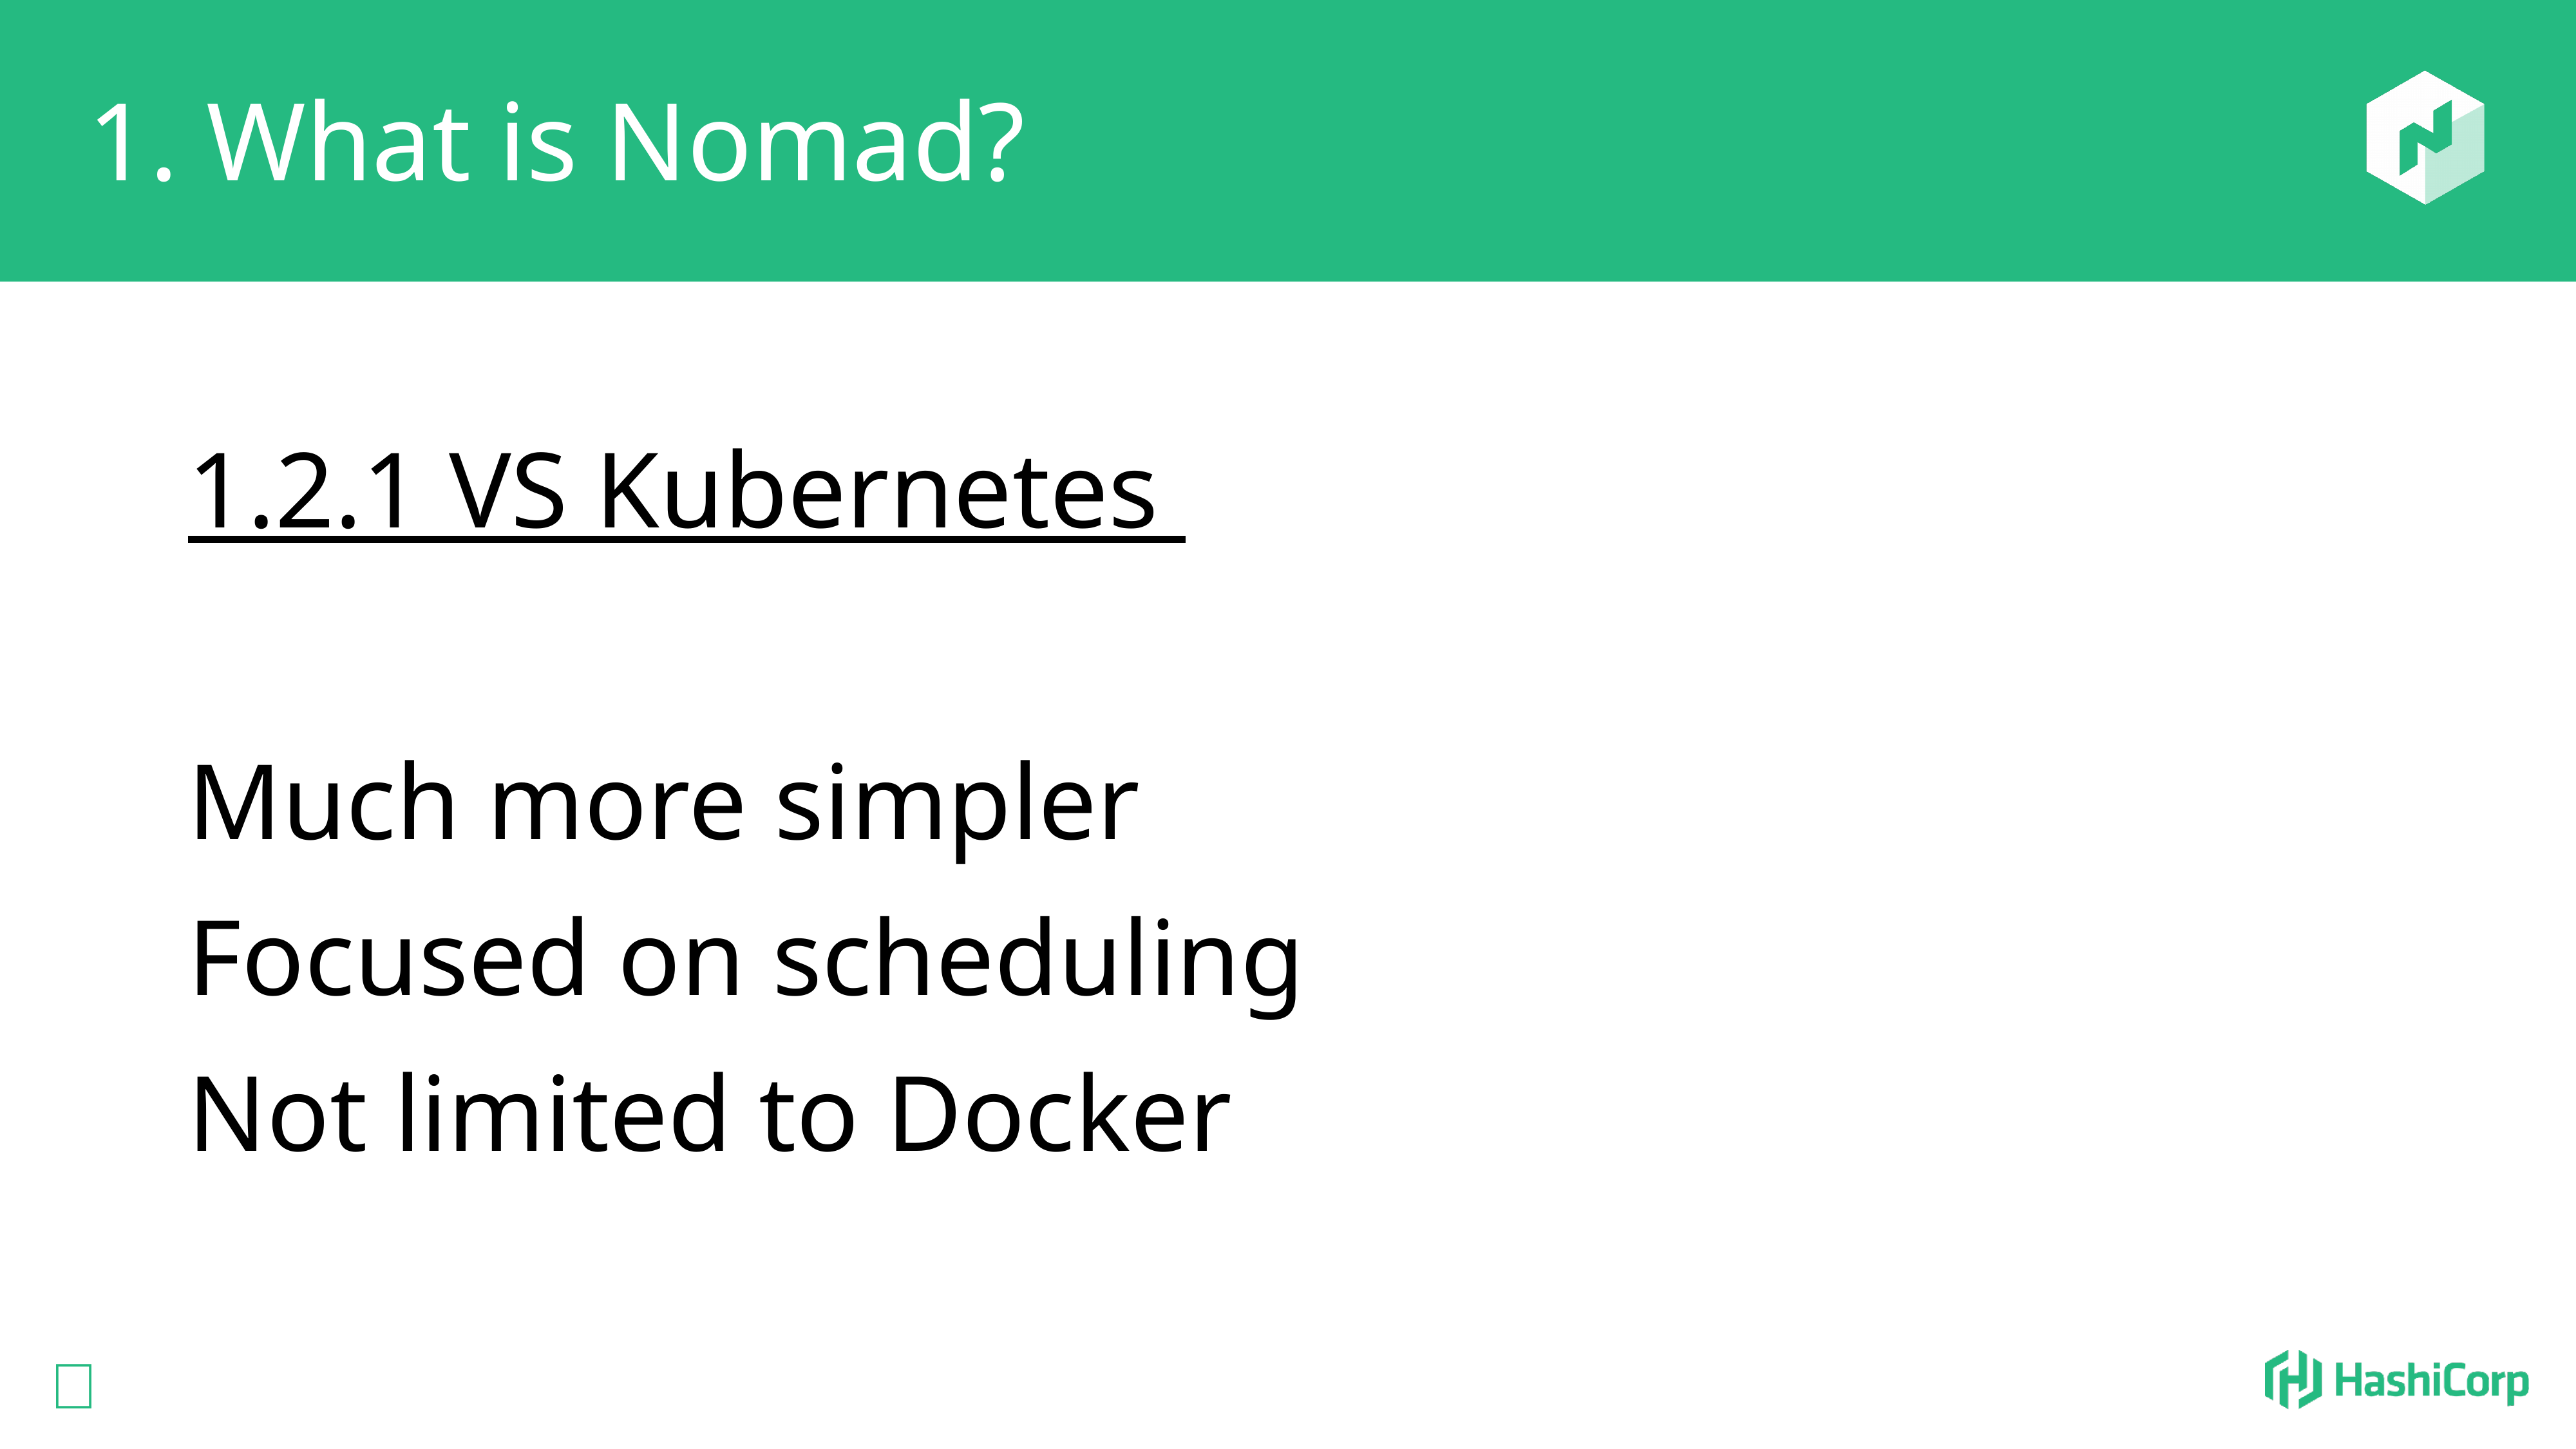

# 1. What is Nomad?
1.2.1 VS Kubernetes
Much more simpler
Focused on scheduling
Not limited to Docker